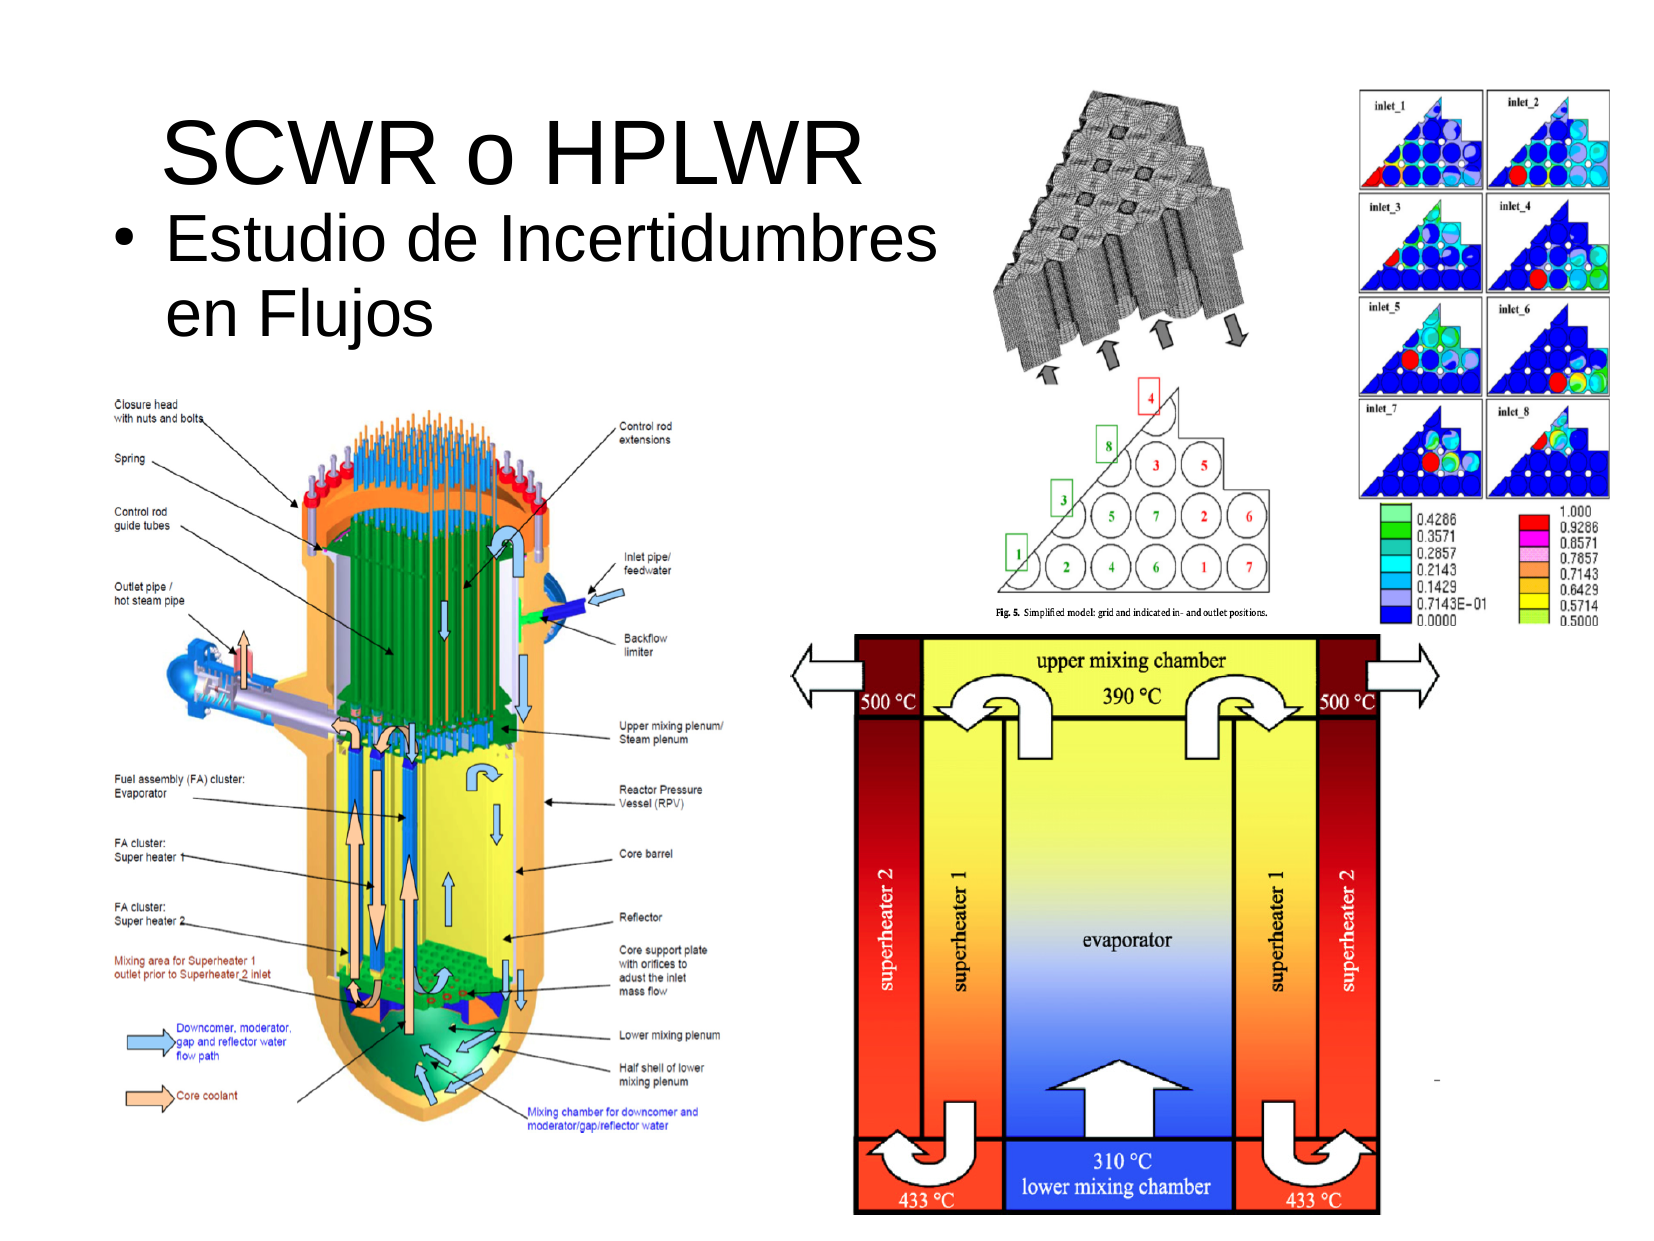

# SCWR o HPLWR
Estudio de Incertidumbres en Flujos